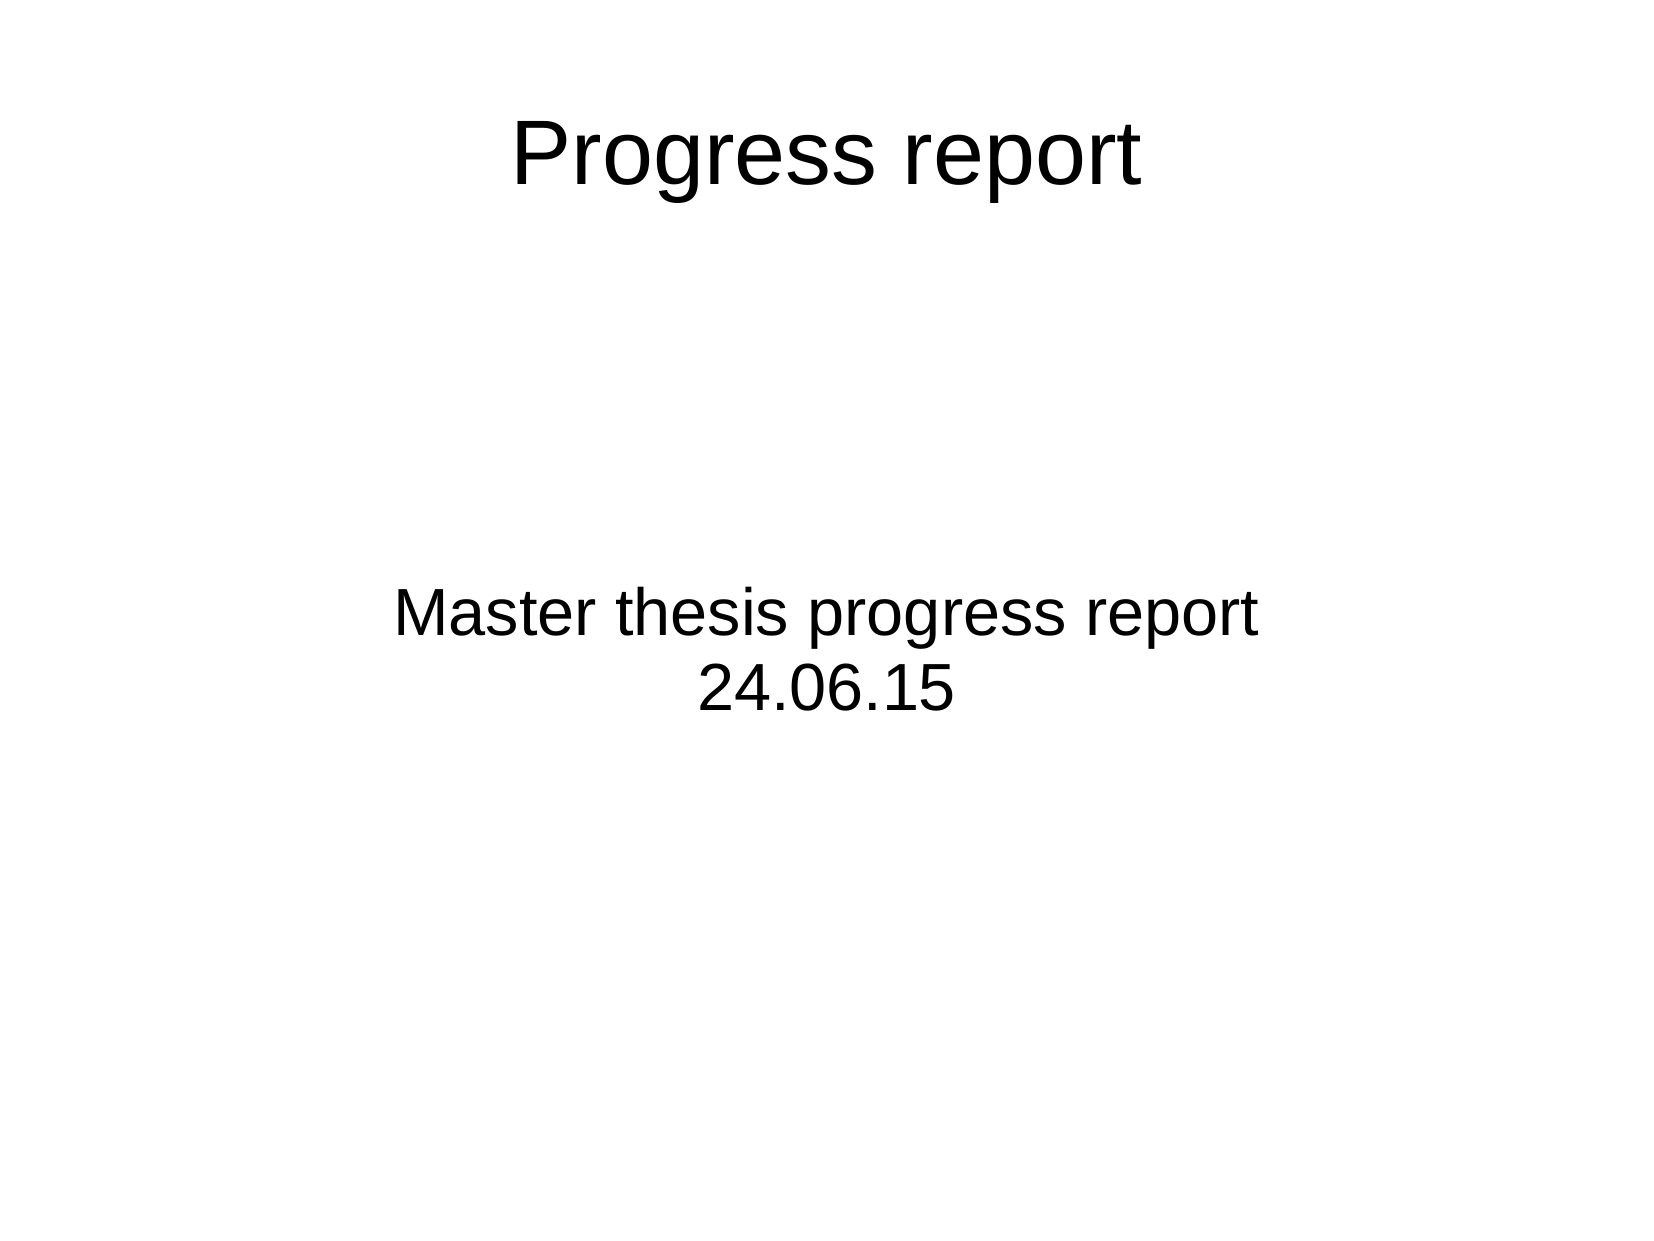

# Progress report
Master thesis progress report
24.06.15